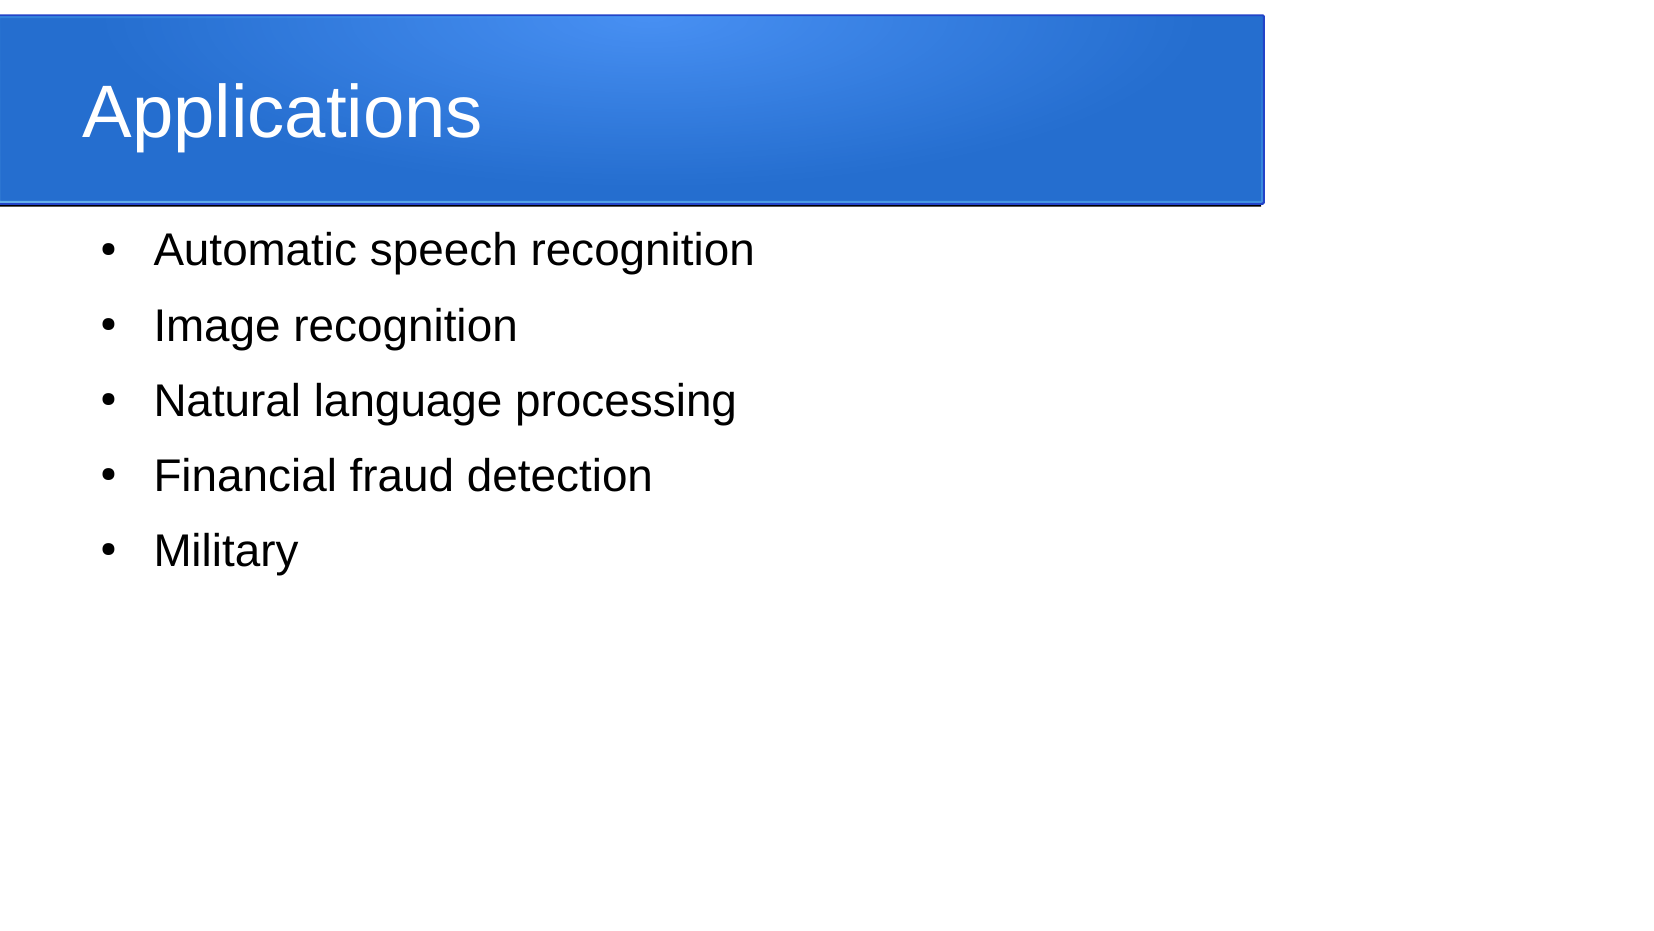

# Applications
Automatic speech recognition
Image recognition
Natural language processing
Financial fraud detection
Military